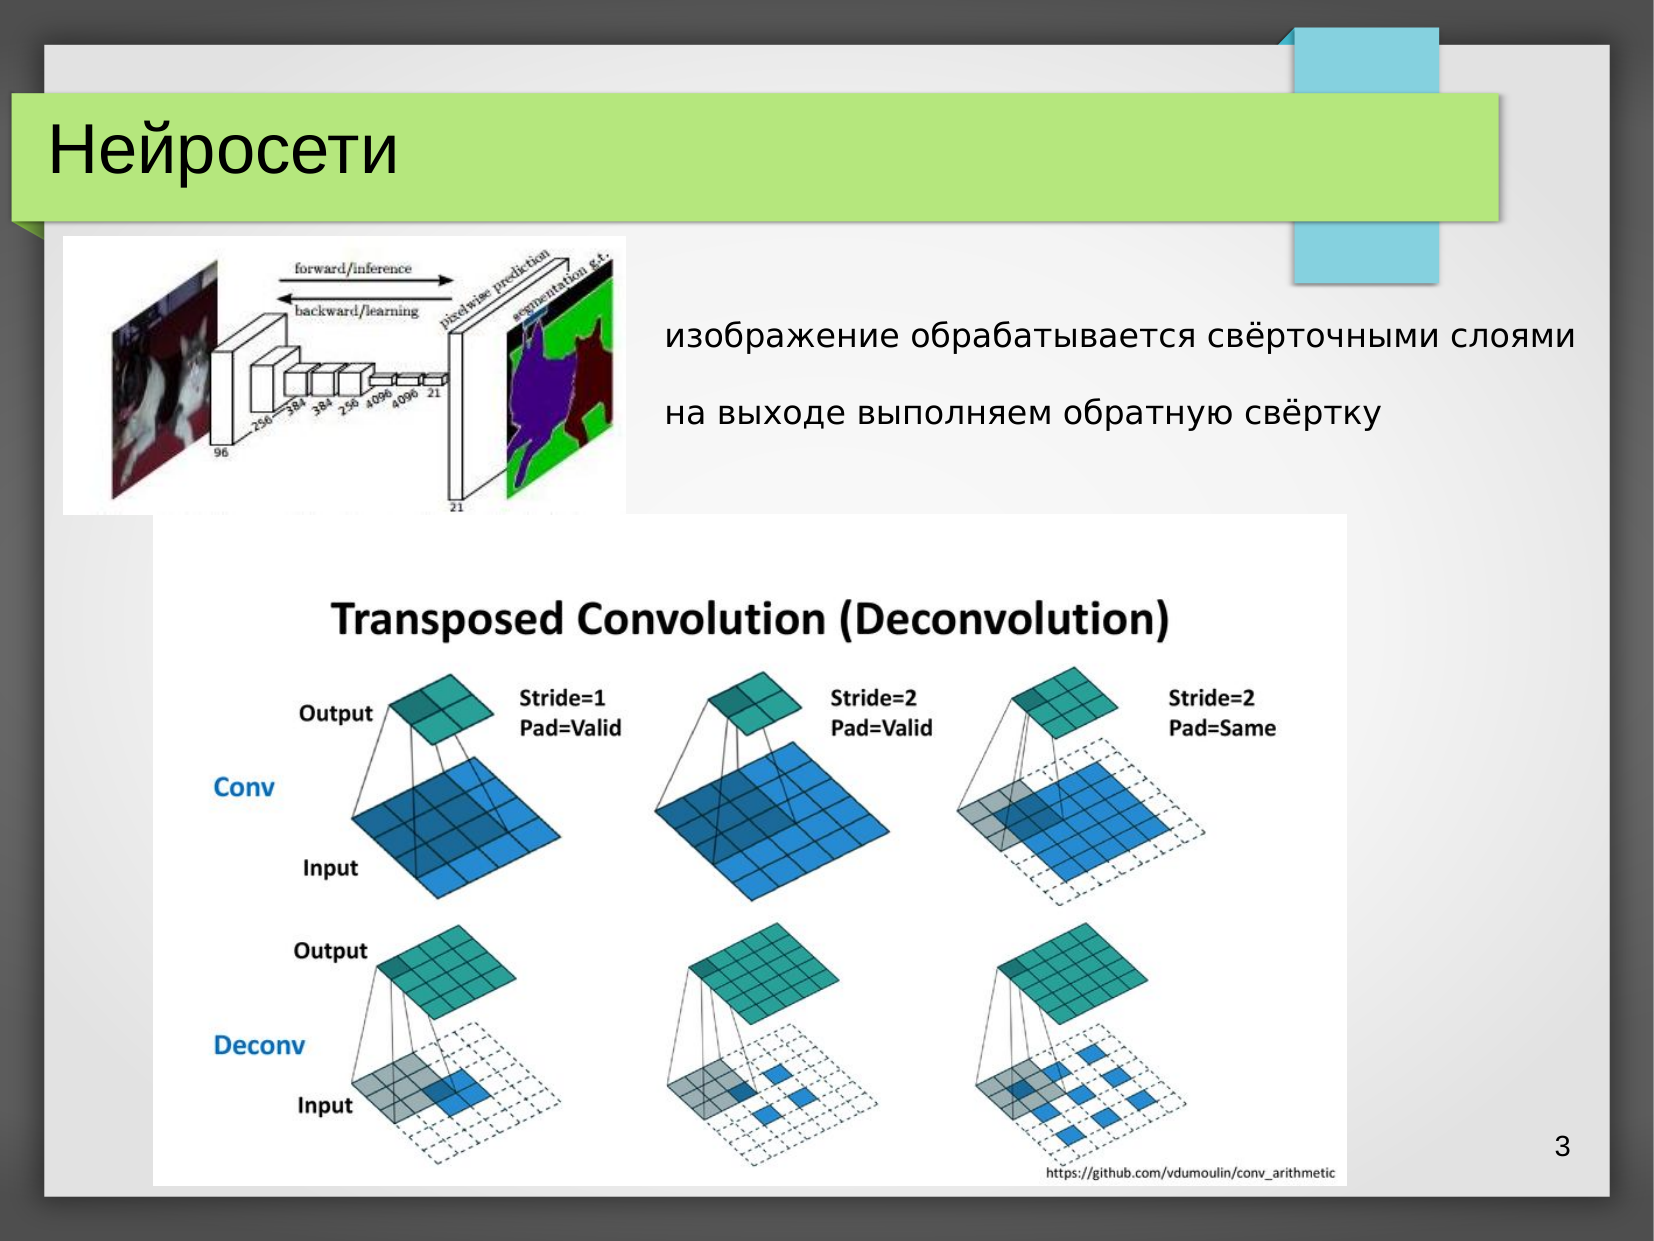

# Нейросети
изображение обрабатывается свёрточными слоями
на выходе выполняем обратную свёртку
3